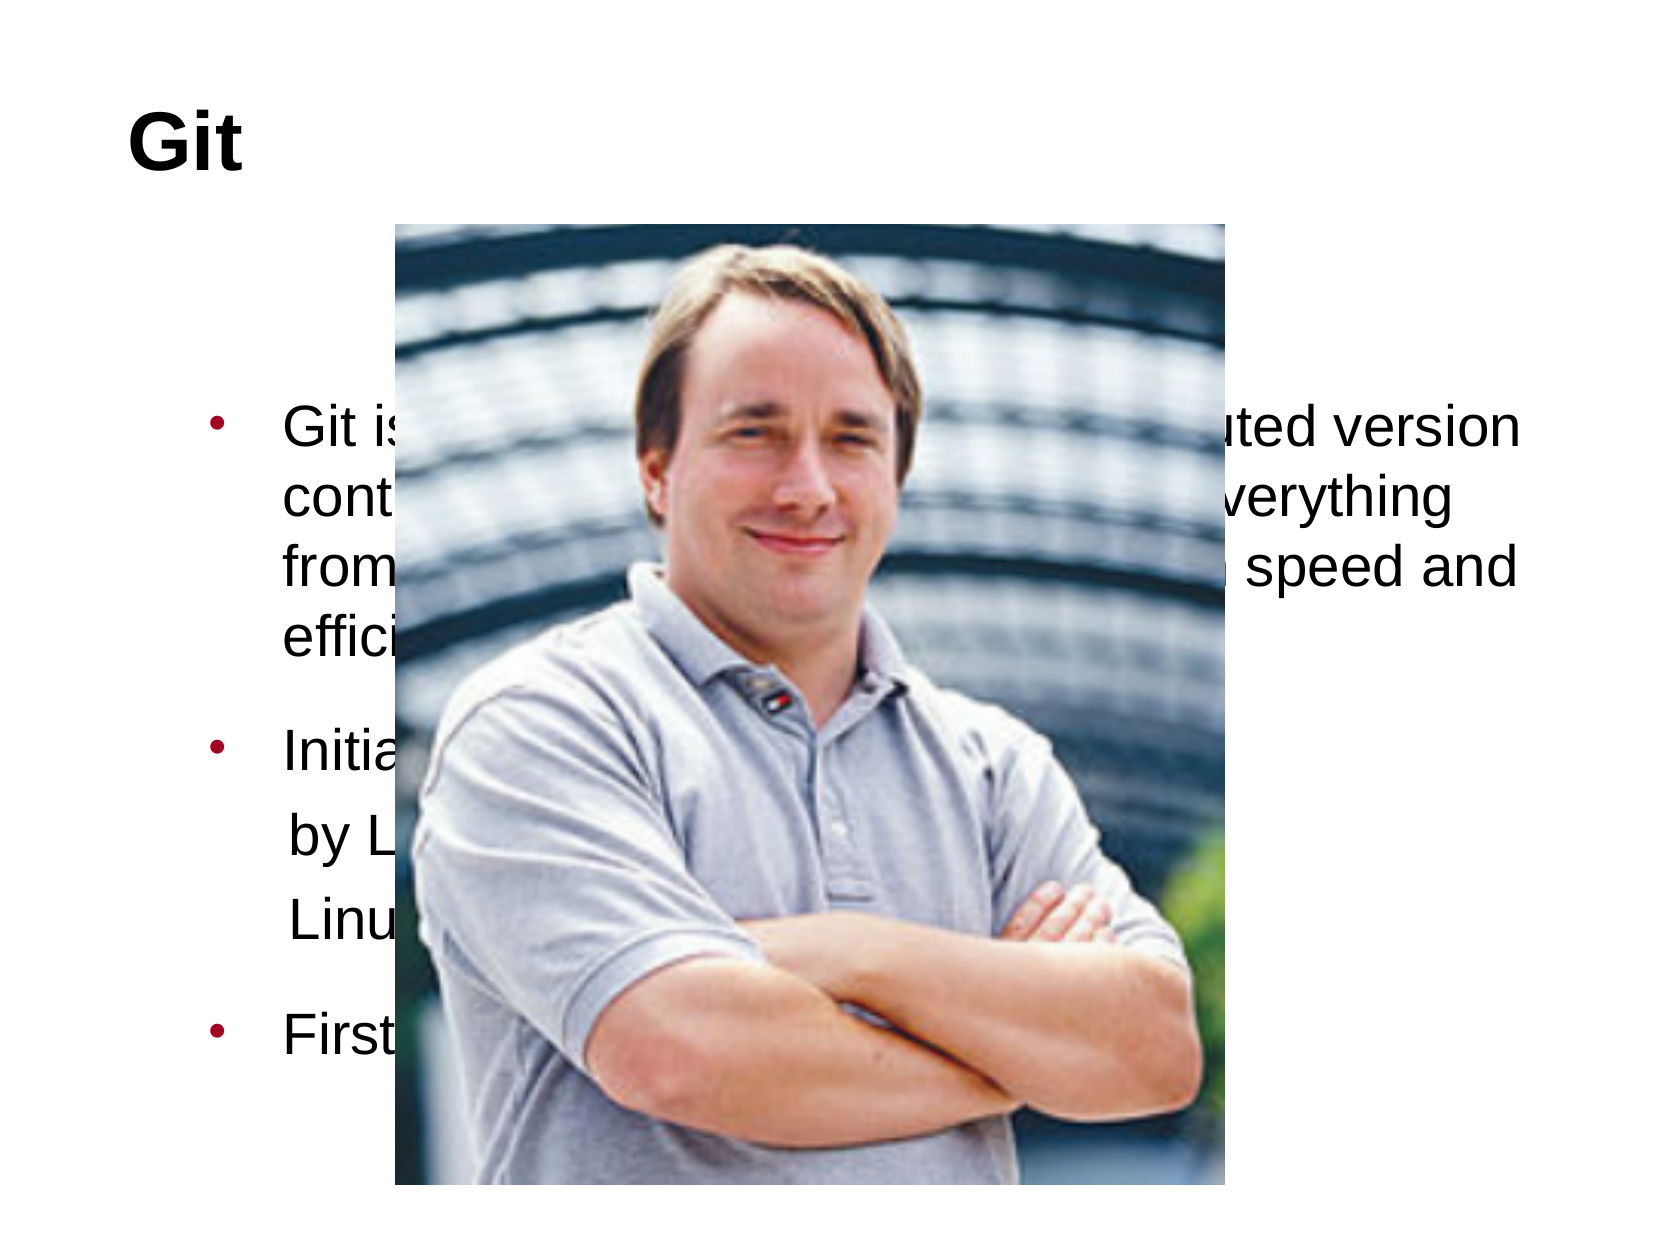

# Git
Git is a free and open source distributed version control system designed to handle everything from small to very large projects with speed and efficiency
Initially designed and developed
 by Linus Torvalds for
 Linux kernel development
First released in 2005